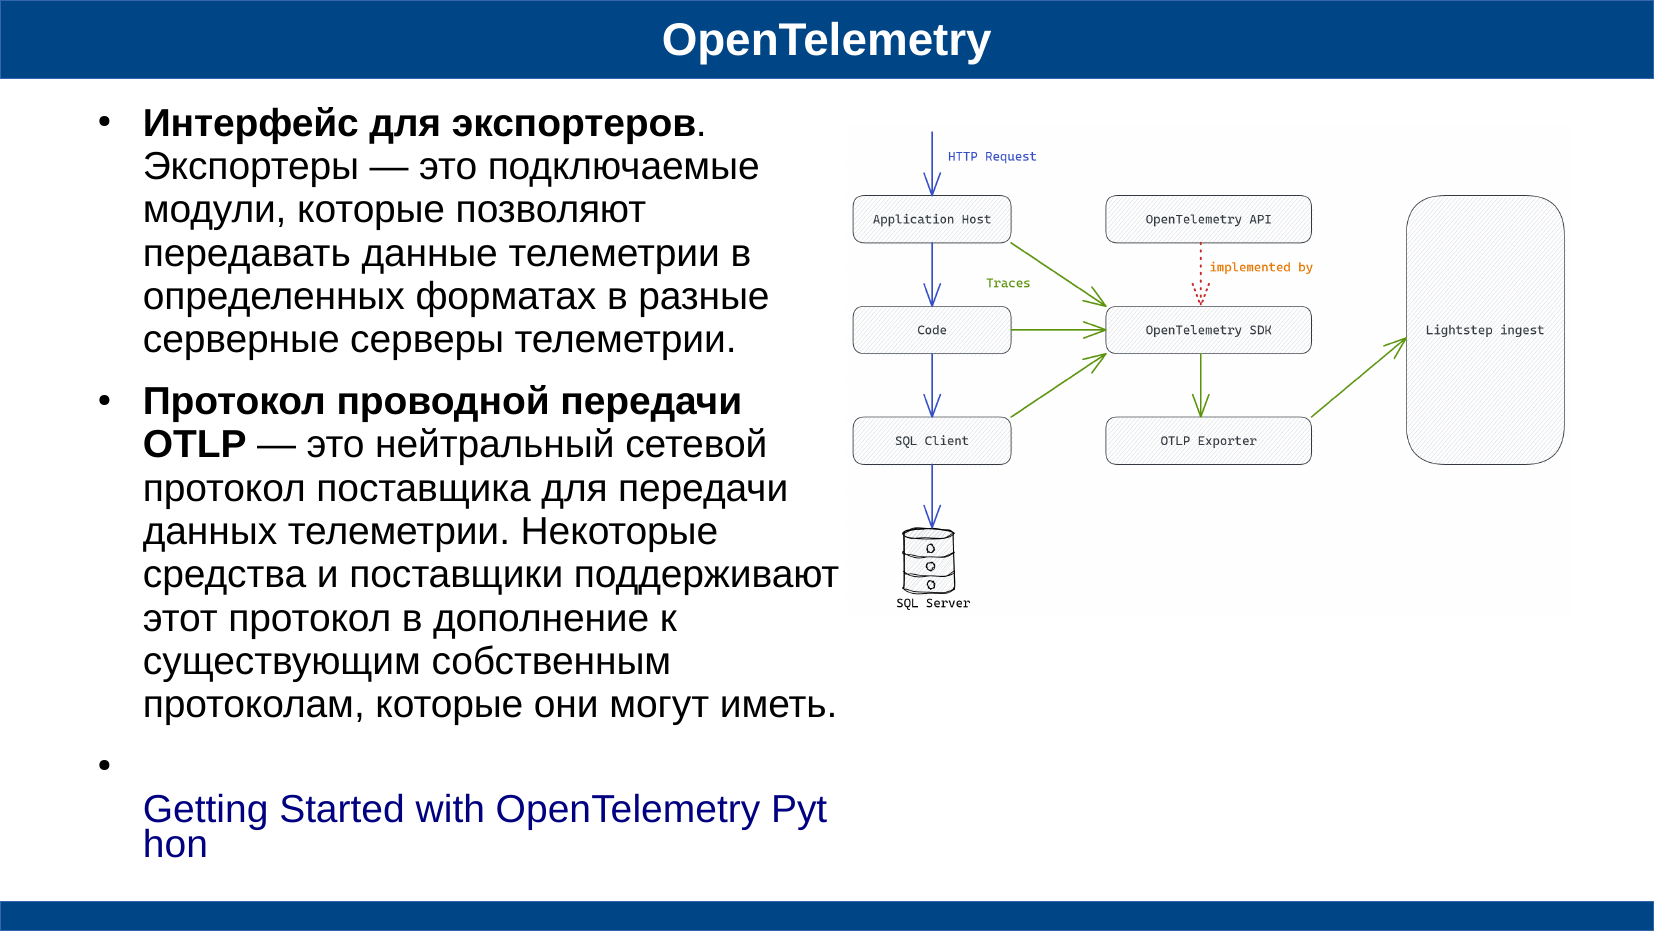

# OpenTelemetry
Интерфейс для экспортеров. Экспортеры — это подключаемые модули, которые позволяют передавать данные телеметрии в определенных форматах в разные серверные серверы телеметрии.
Протокол проводной передачи OTLP — это нейтральный сетевой протокол поставщика для передачи данных телеметрии. Некоторые средства и поставщики поддерживают этот протокол в дополнение к существующим собственным протоколам, которые они могут иметь.
 Getting Started with OpenTelemetry Python